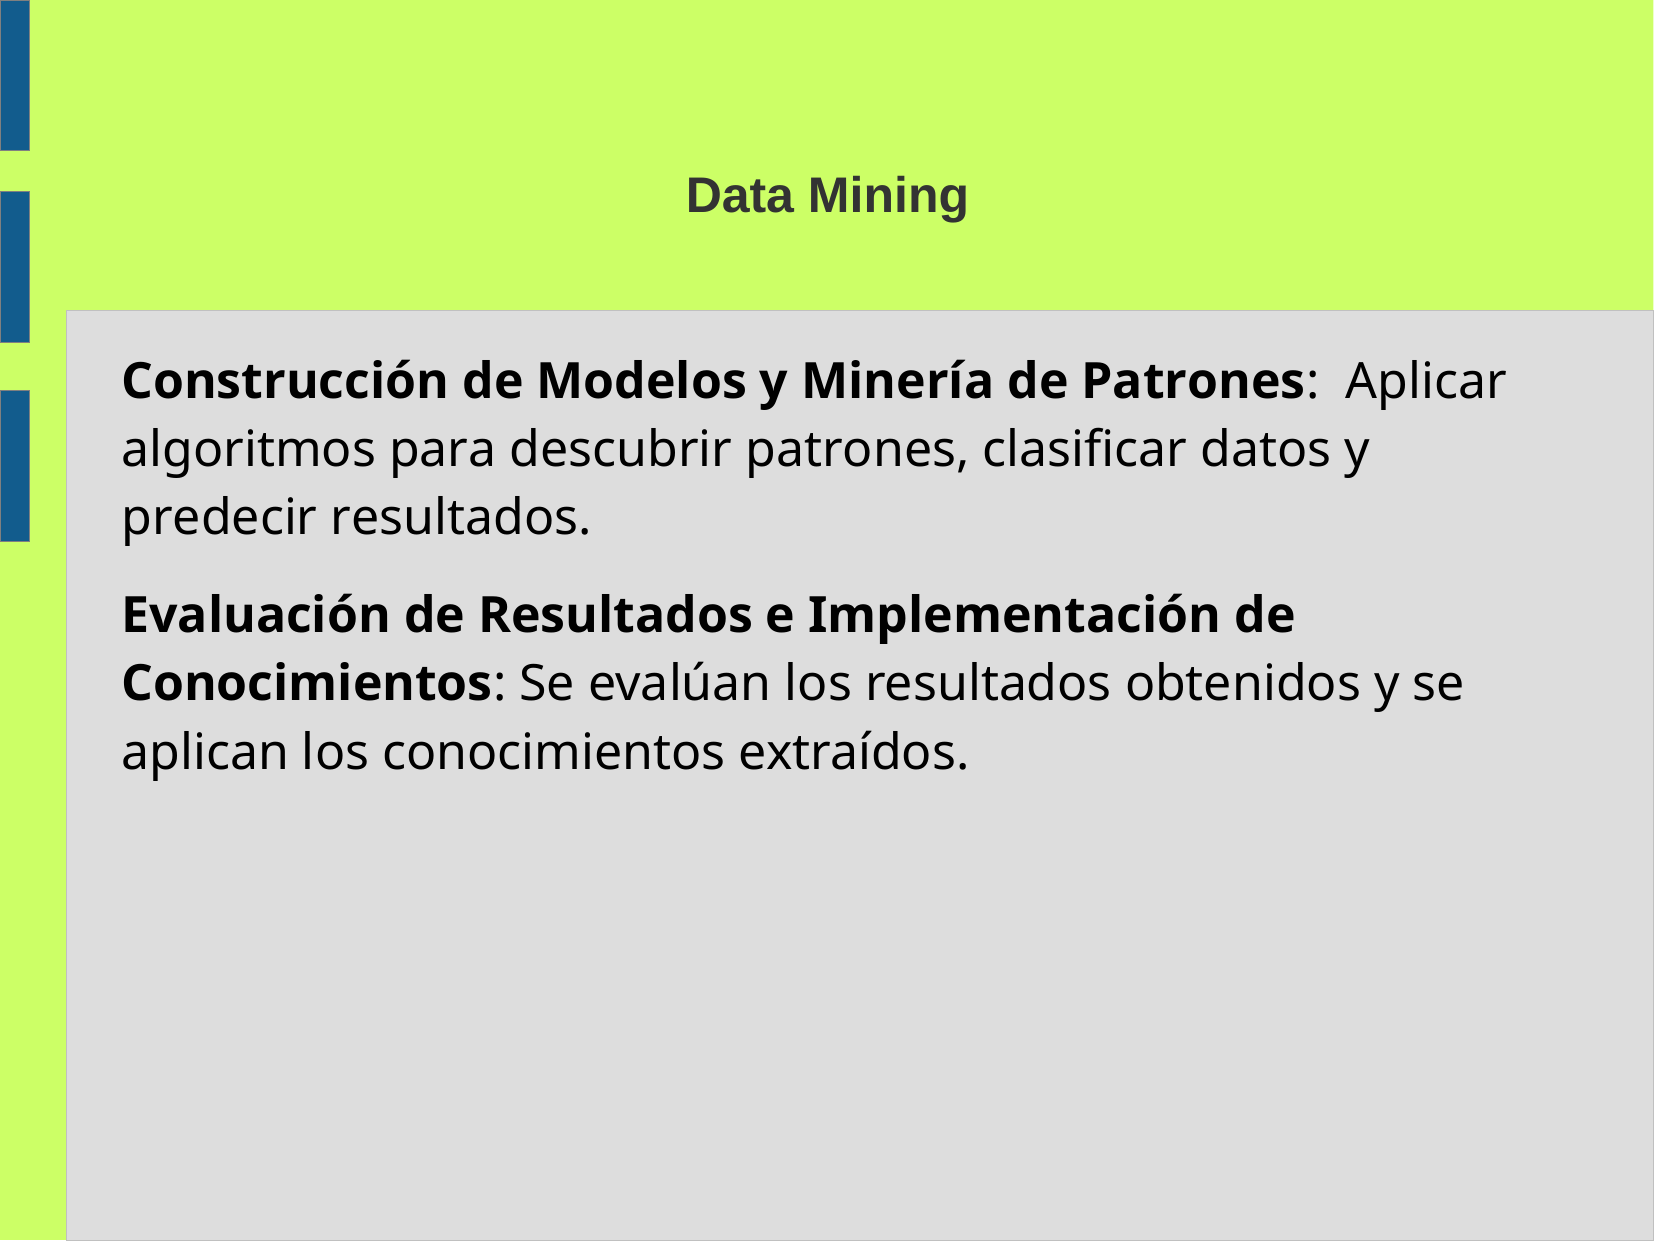

# Data Mining
Construcción de Modelos y Minería de Patrones: Aplicar algoritmos para descubrir patrones, clasificar datos y predecir resultados.
Evaluación de Resultados e Implementación de Conocimientos: Se evalúan los resultados obtenidos y se aplican los conocimientos extraídos.